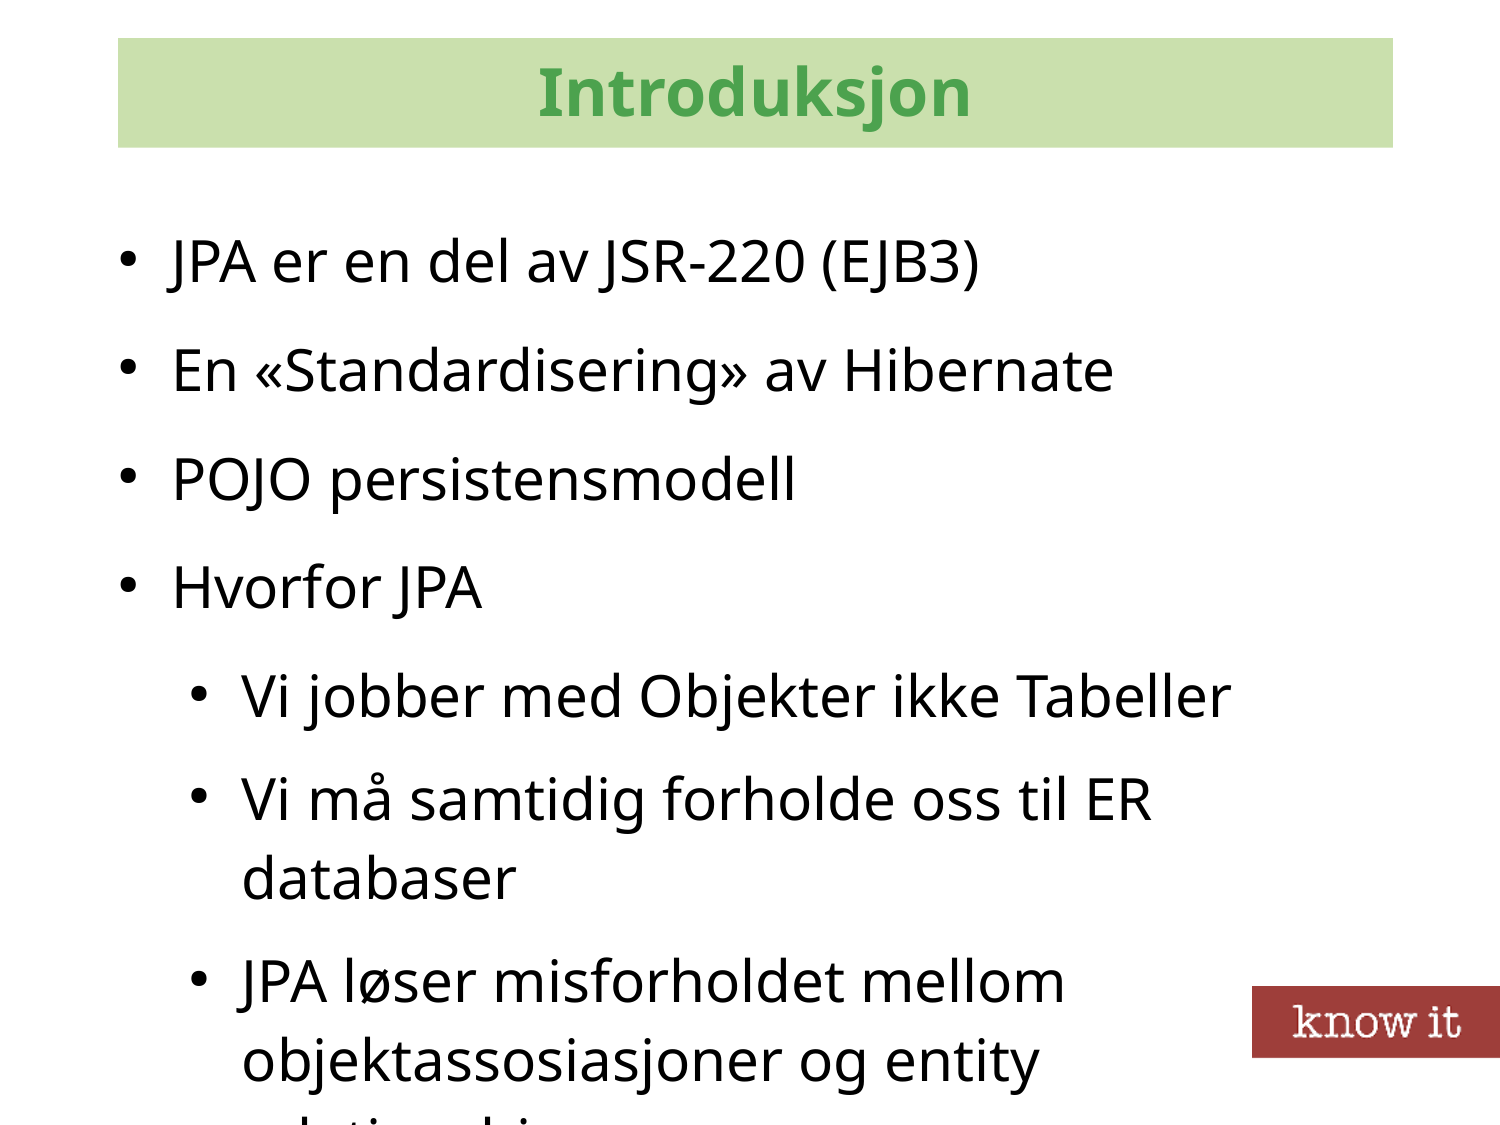

Introduksjon
# JPA er en del av JSR-220 (EJB3)
En «Standardisering» av Hibernate
POJO persistensmodell
Hvorfor JPA
Vi jobber med Objekter ikke Tabeller
Vi må samtidig forholde oss til ER databaser
JPA løser misforholdet mellom objektassosiasjoner og entity relationship